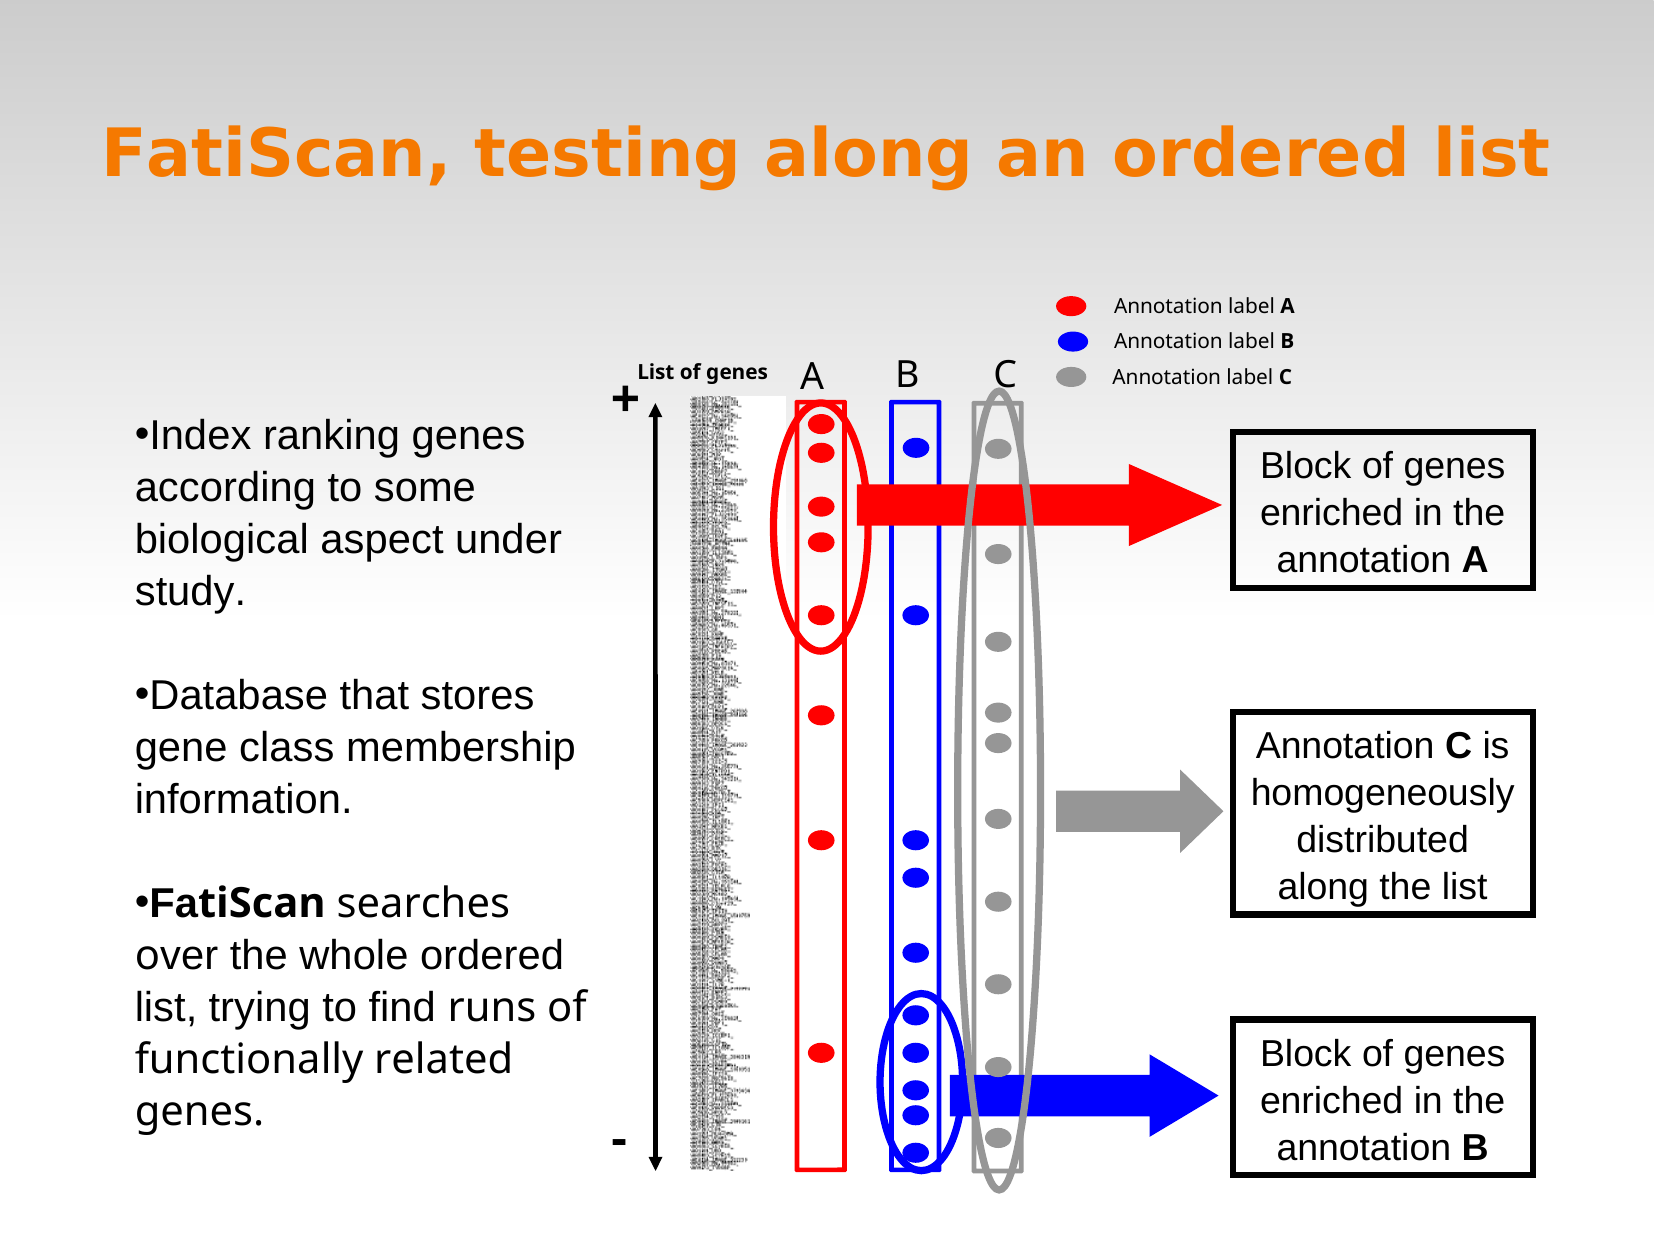

# FatiScan, testing along an ordered list
Annotation label A
Annotation label B
Annotation label C
B
C
A
List of genes
+
Index ranking genes according to some biological aspect under study.
Database that stores gene class membership information.
FatiScan searches over the whole ordered list, trying to find runs of functionally related genes.
Block of genes enriched in the annotation A
Annotation C is homogeneously distributed along the list
Block of genes enriched in the annotation B
-